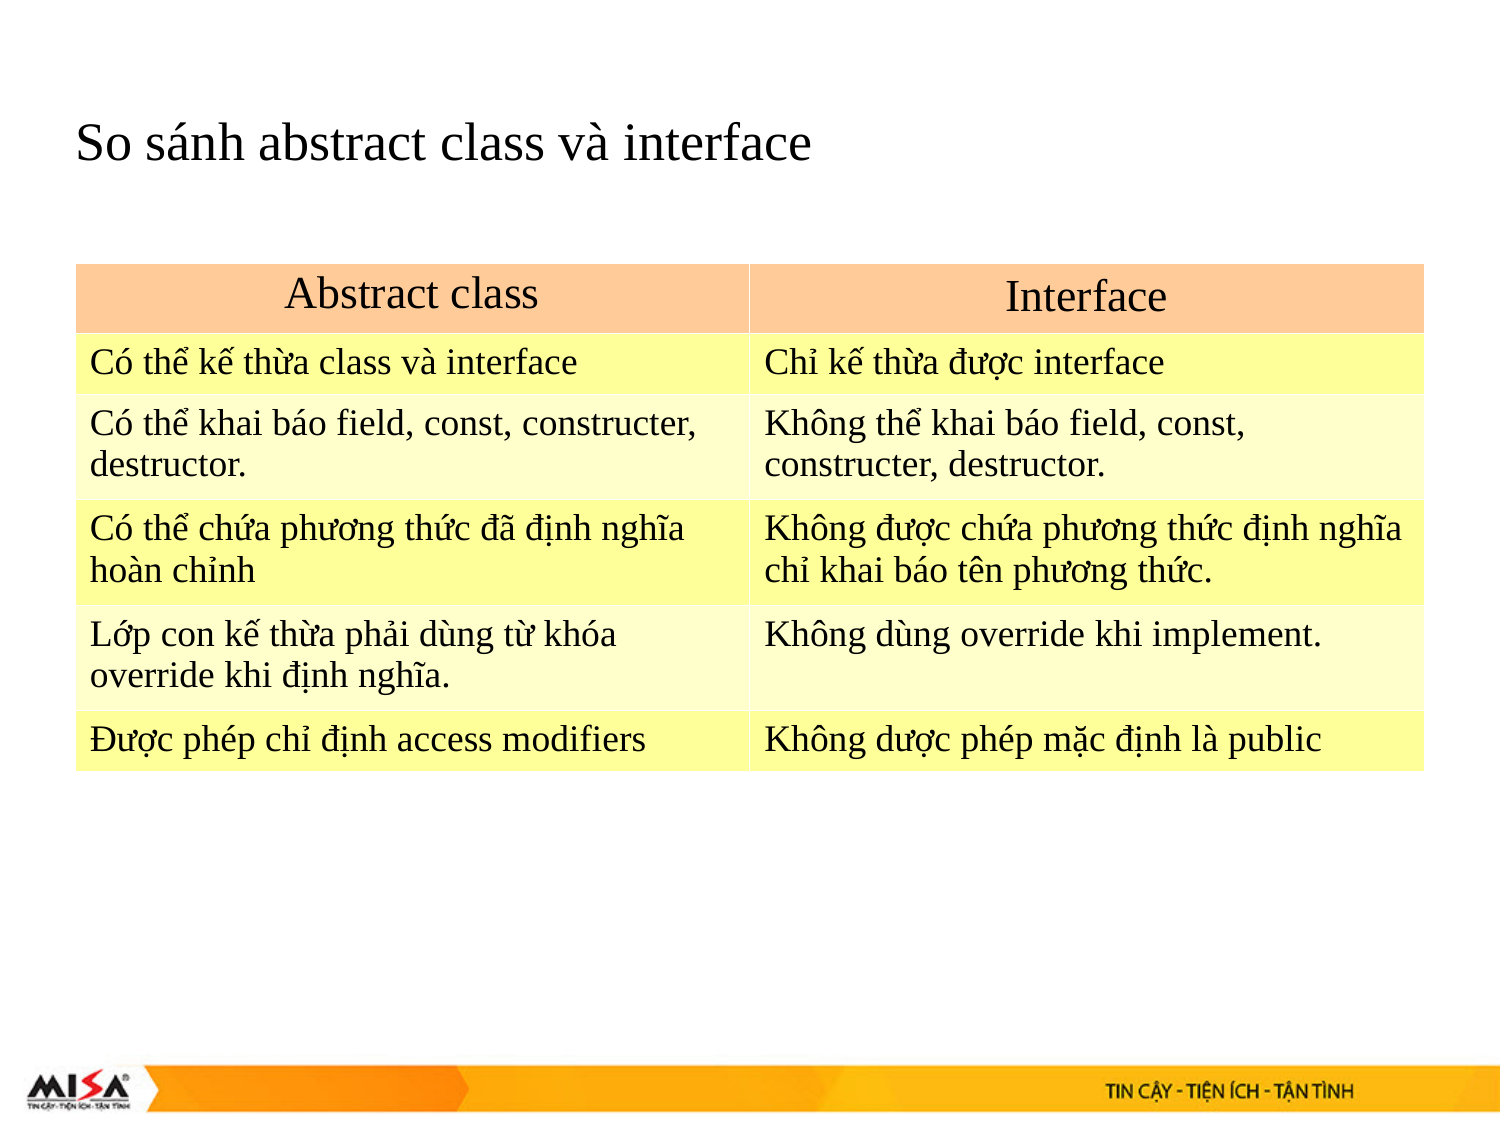

# So sánh abstract class và interface
| Abstract class | Interface |
| --- | --- |
| Có thể kế thừa class và interface | Chỉ kế thừa được interface |
| Có thể khai báo field, const, constructer, destructor. | Không thể khai báo field, const, constructer, destructor. |
| Có thể chứa phương thức đã định nghĩa hoàn chỉnh | Không được chứa phương thức định nghĩa chỉ khai báo tên phương thức. |
| Lớp con kế thừa phải dùng từ khóa override khi định nghĩa. | Không dùng override khi implement. |
| Được phép chỉ định access modifiers | Không dược phép mặc định là public |